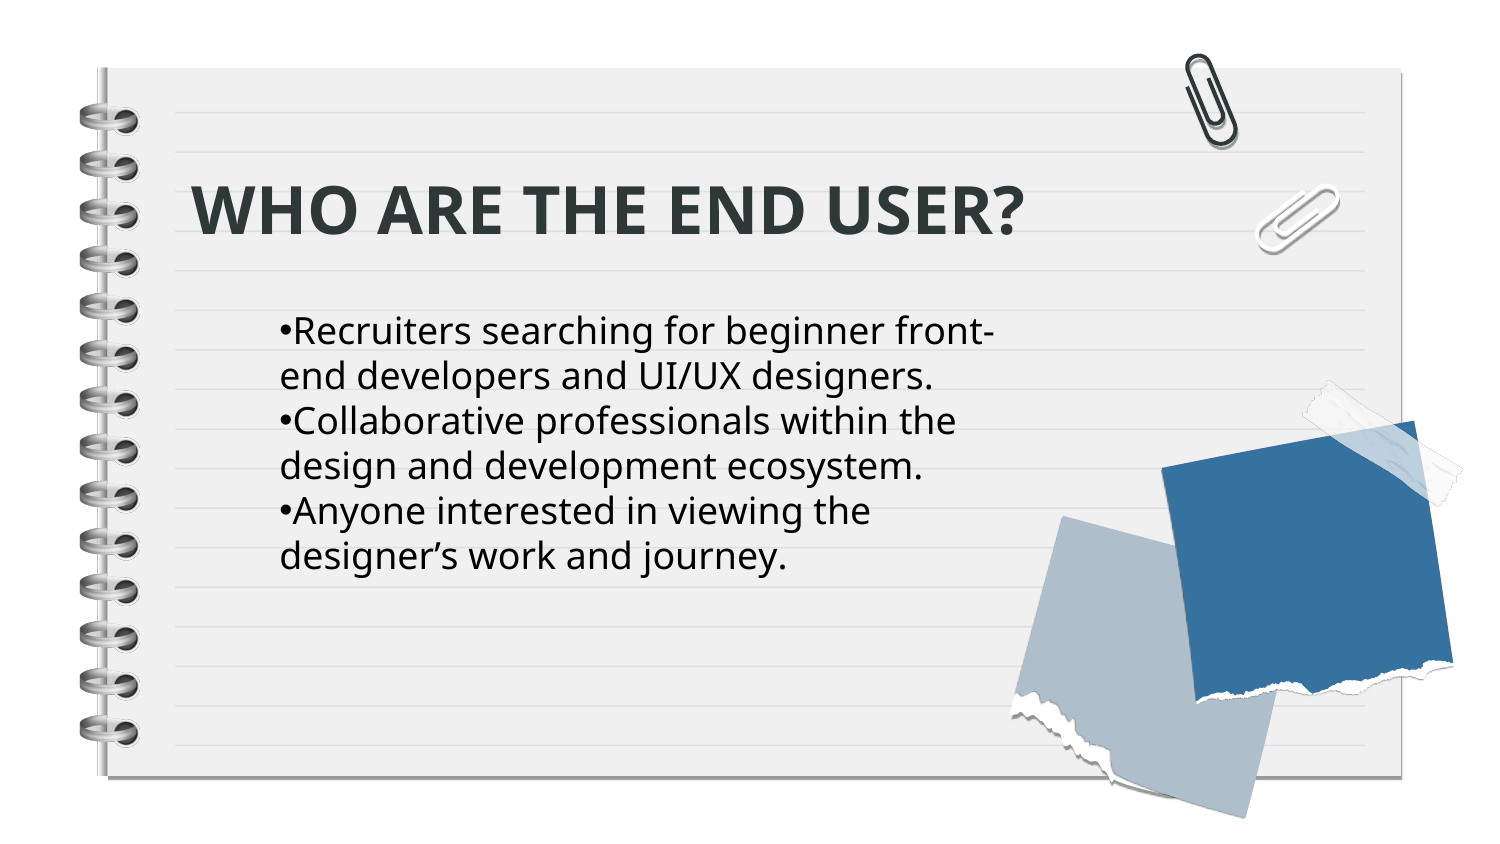

# WHO ARE THE END USER?
Recruiters searching for beginner front-end developers and UI/UX designers.
Collaborative professionals within the design and development ecosystem.
Anyone interested in viewing the designer’s work and journey.